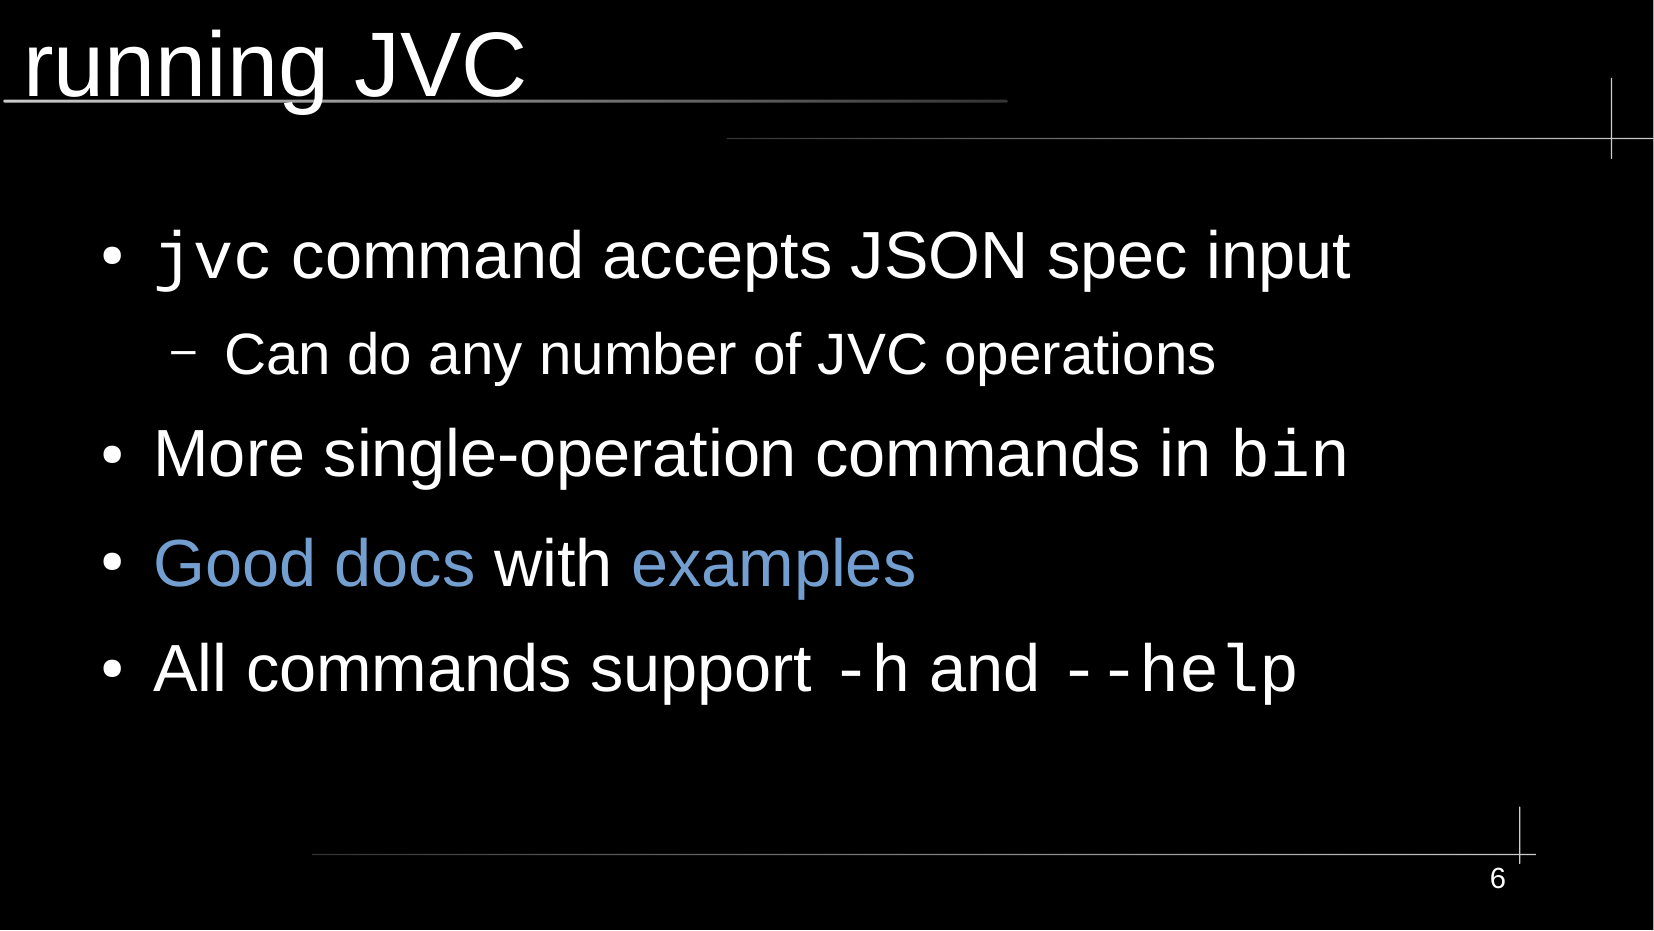

# running JVC
jvc command accepts JSON spec input
Can do any number of JVC operations
More single-operation commands in bin
Good docs with examples
All commands support -h and --help
6